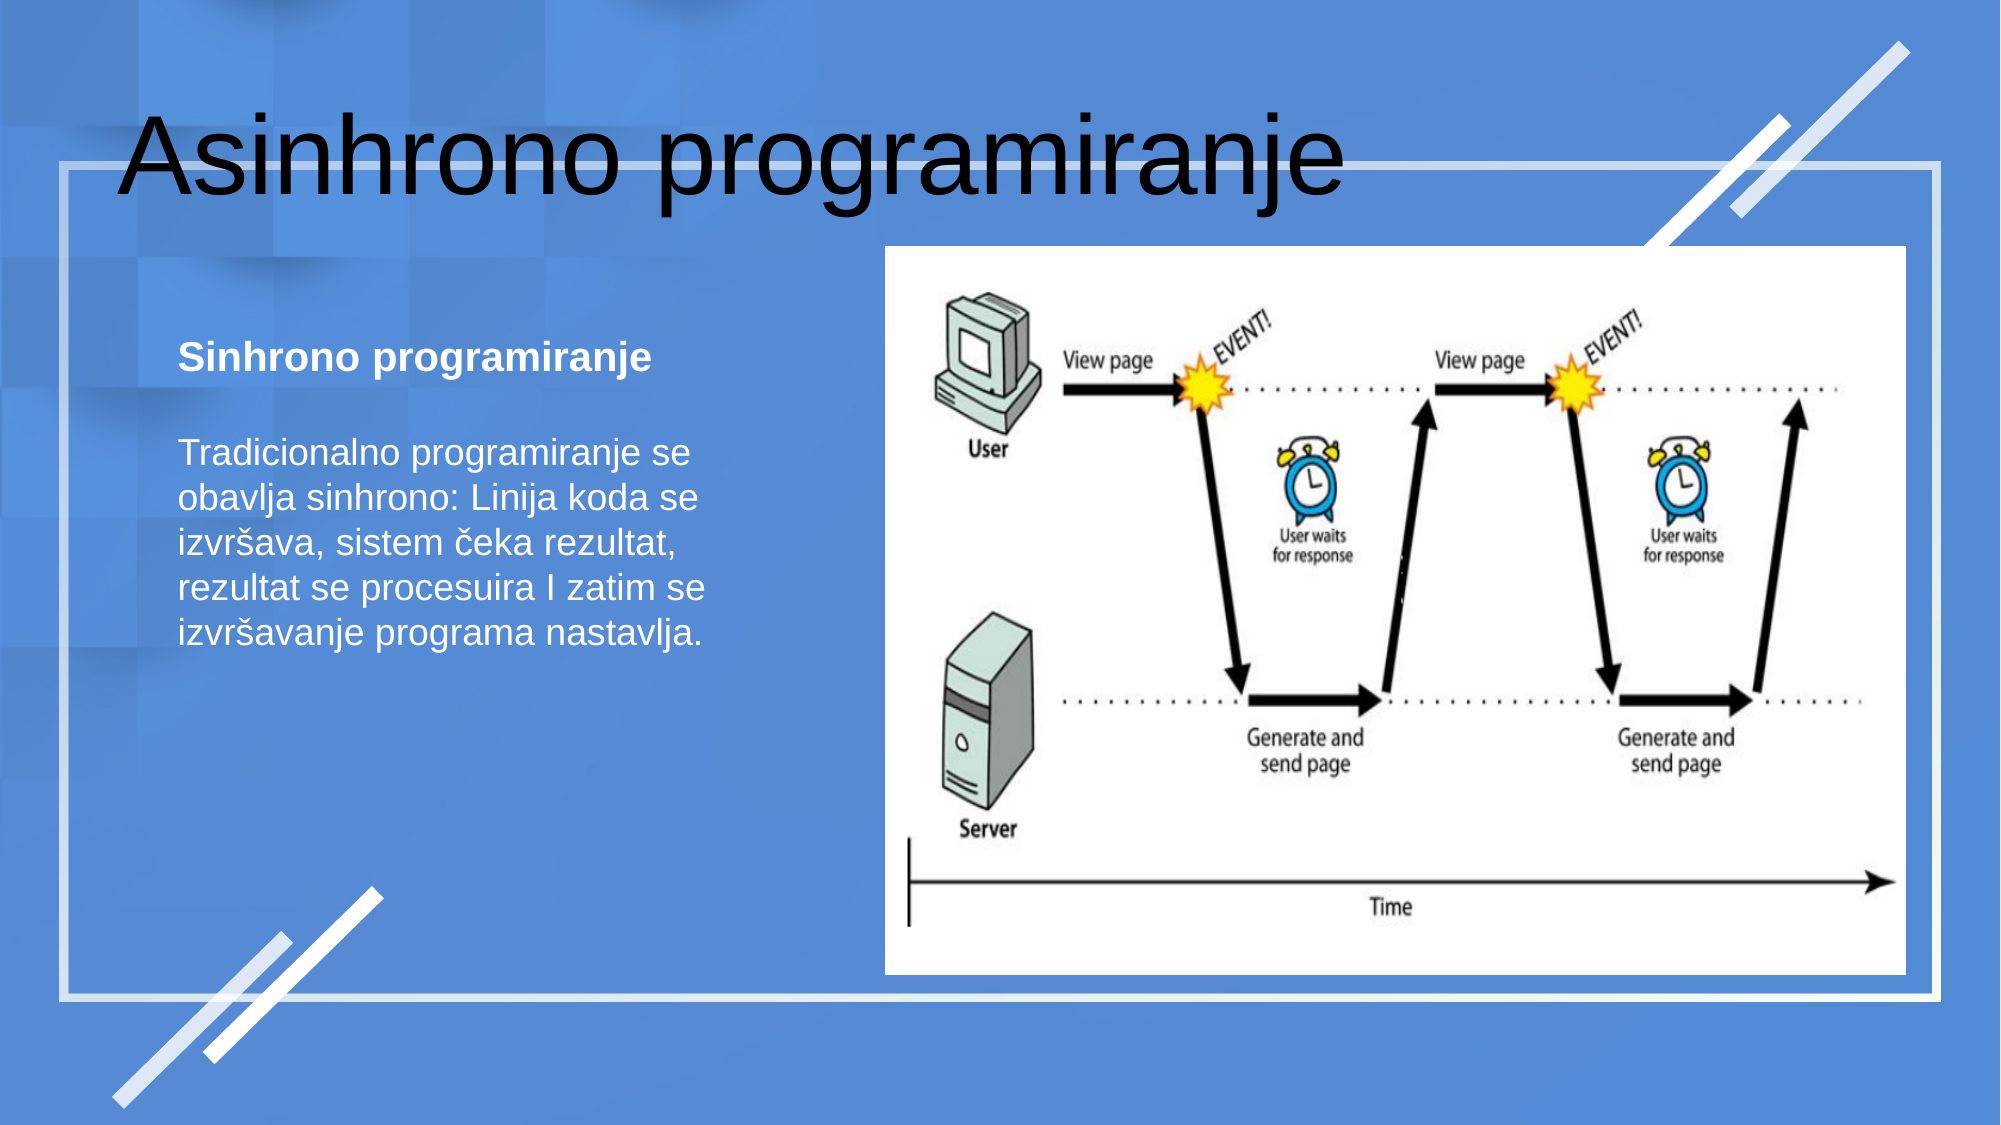

Asinhrono programiranje
Sinhrono programiranje
Tradicionalno programiranje se obavlja sinhrono: Linija koda se izvršava, sistem čeka rezultat, rezultat se procesuira I zatim se izvršavanje programa nastavlja.